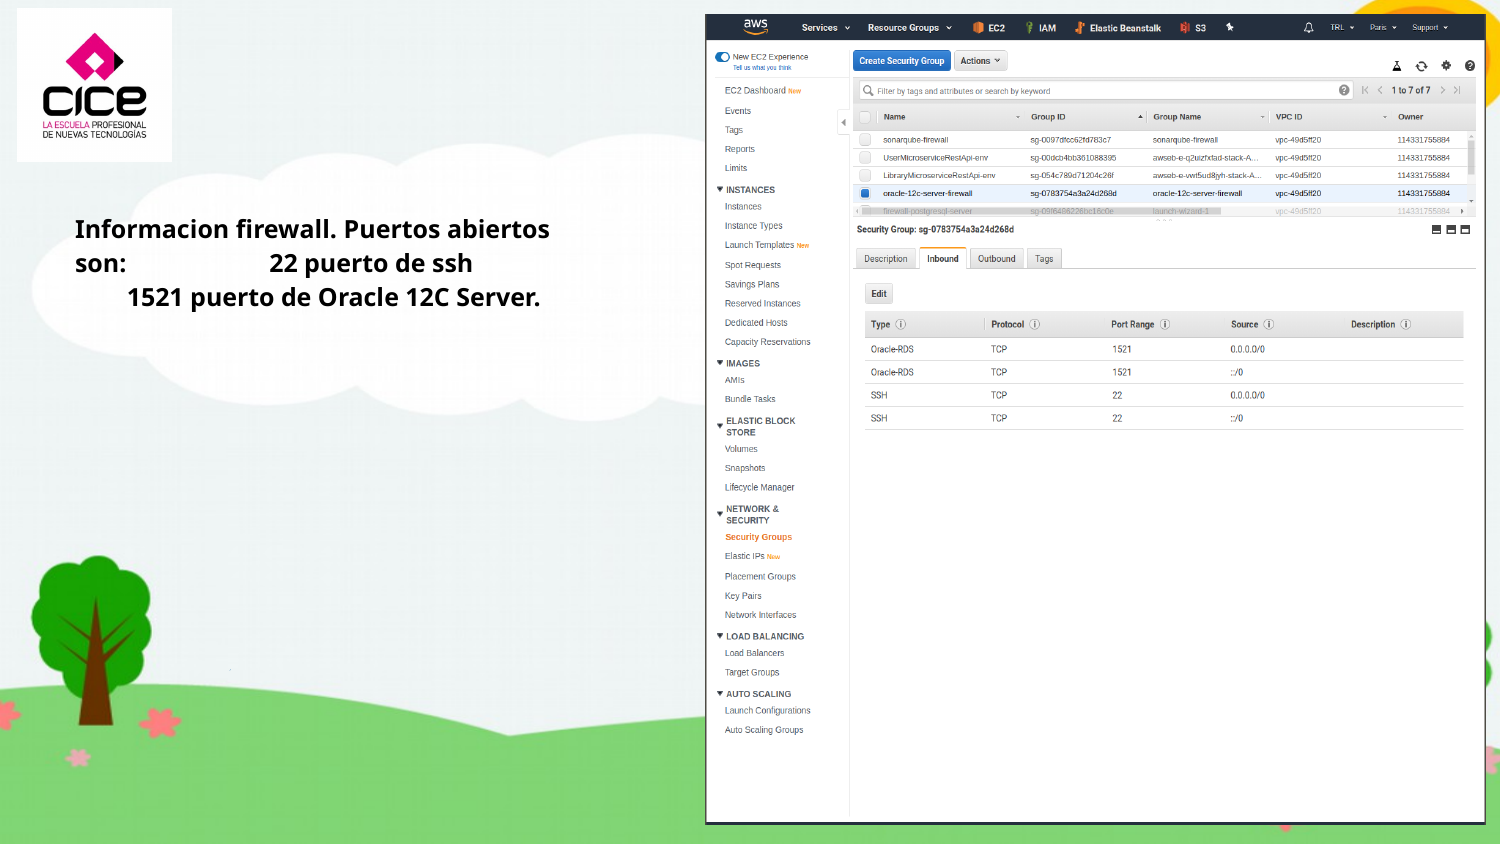

# Informacion firewall. Puertos abiertos son: 22 puerto de ssh 1521 puerto de Oracle 12C Server.